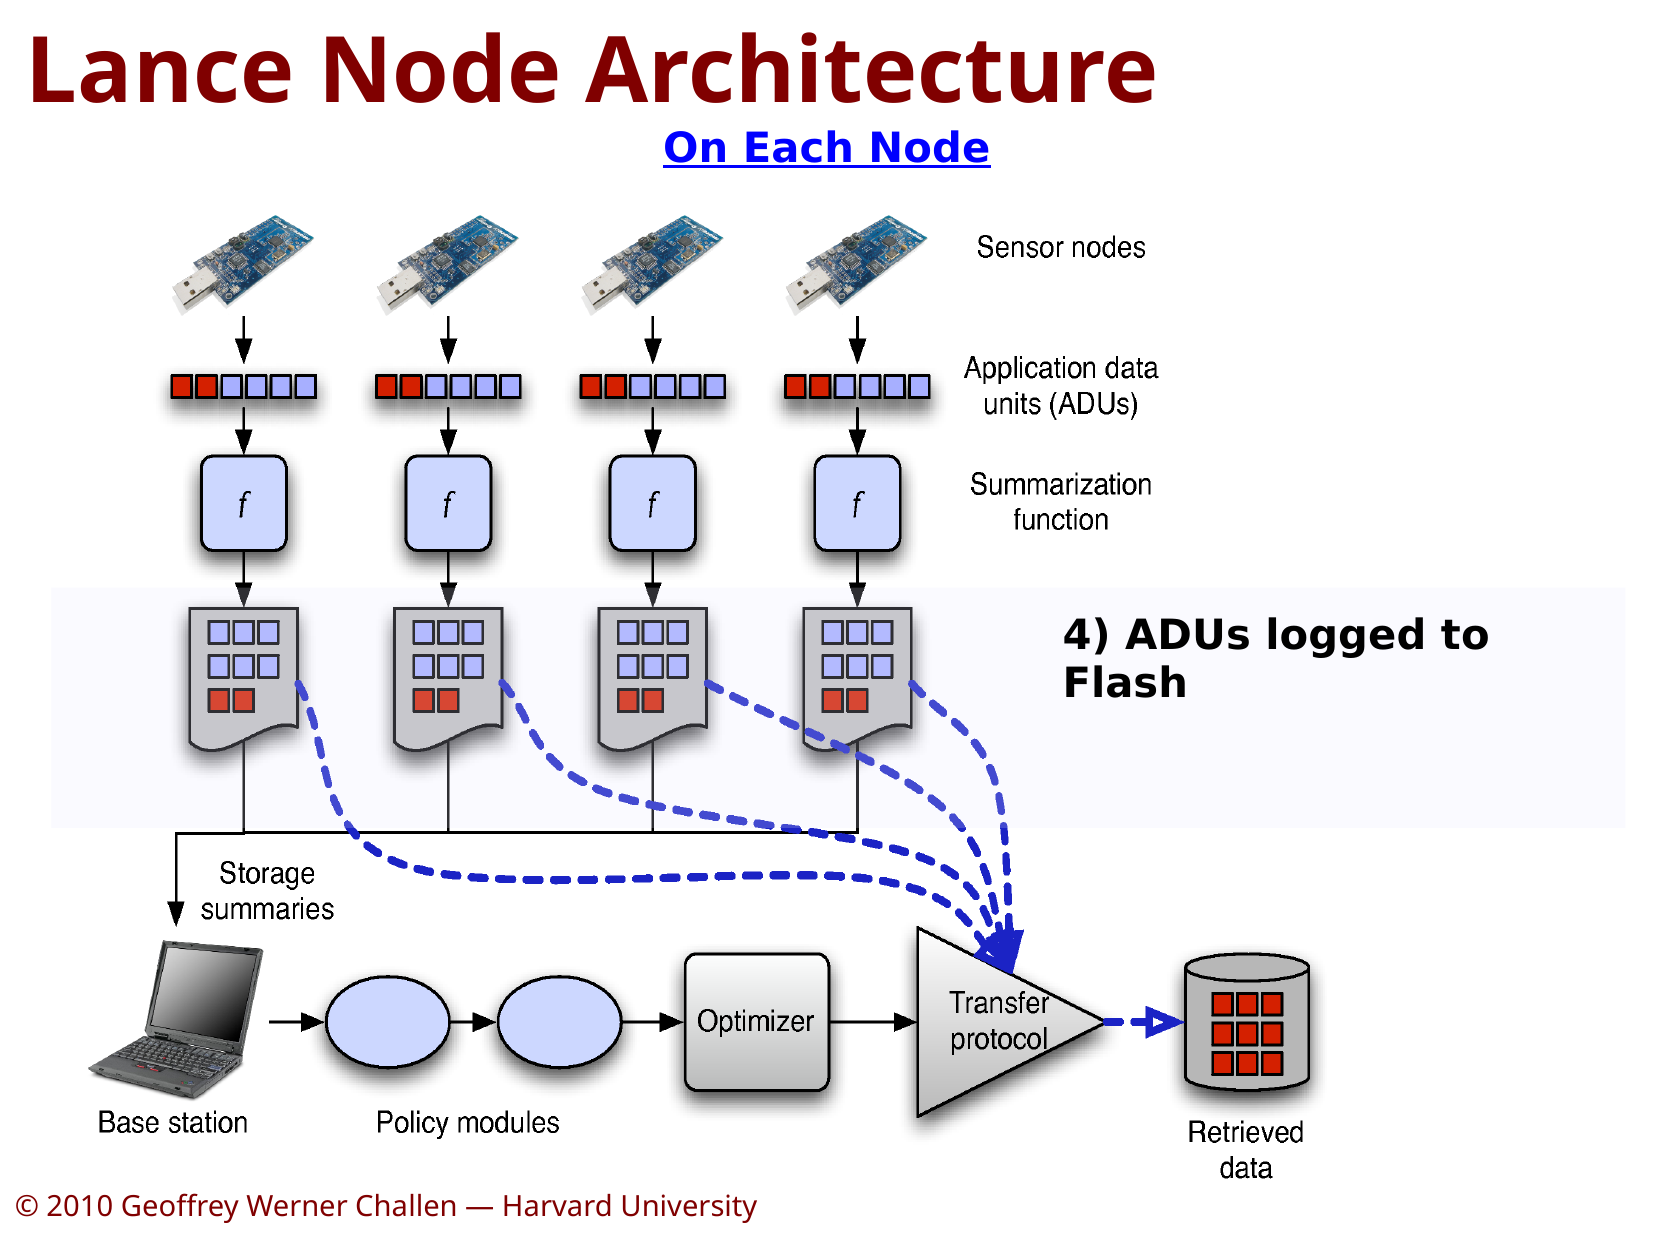

# Lance Node Architecture
On Each Node
4) ADUs logged to Flash